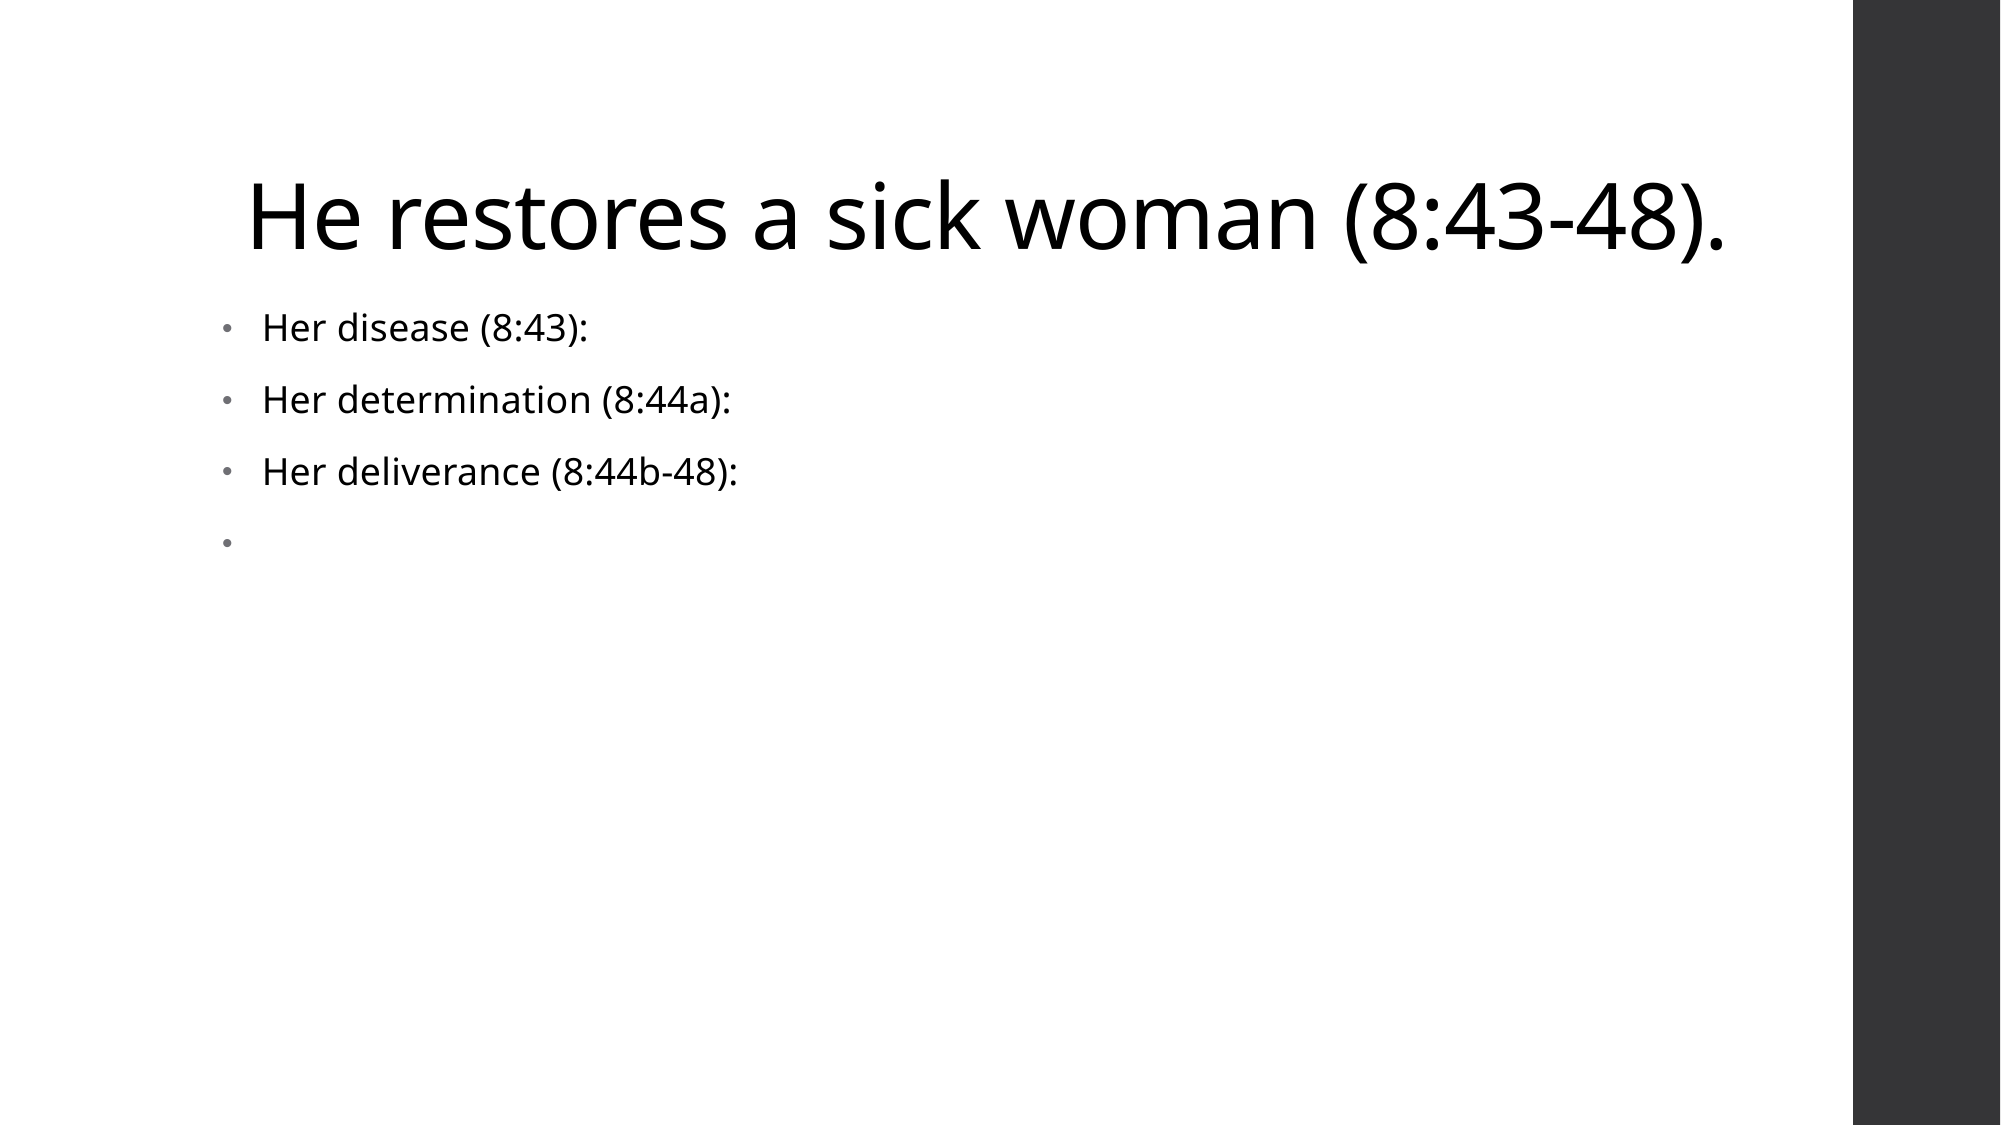

# He restores a sick woman (8:43-48).
 Her disease (8:43):
 Her determination (8:44a):
 Her deliverance (8:44b-48):